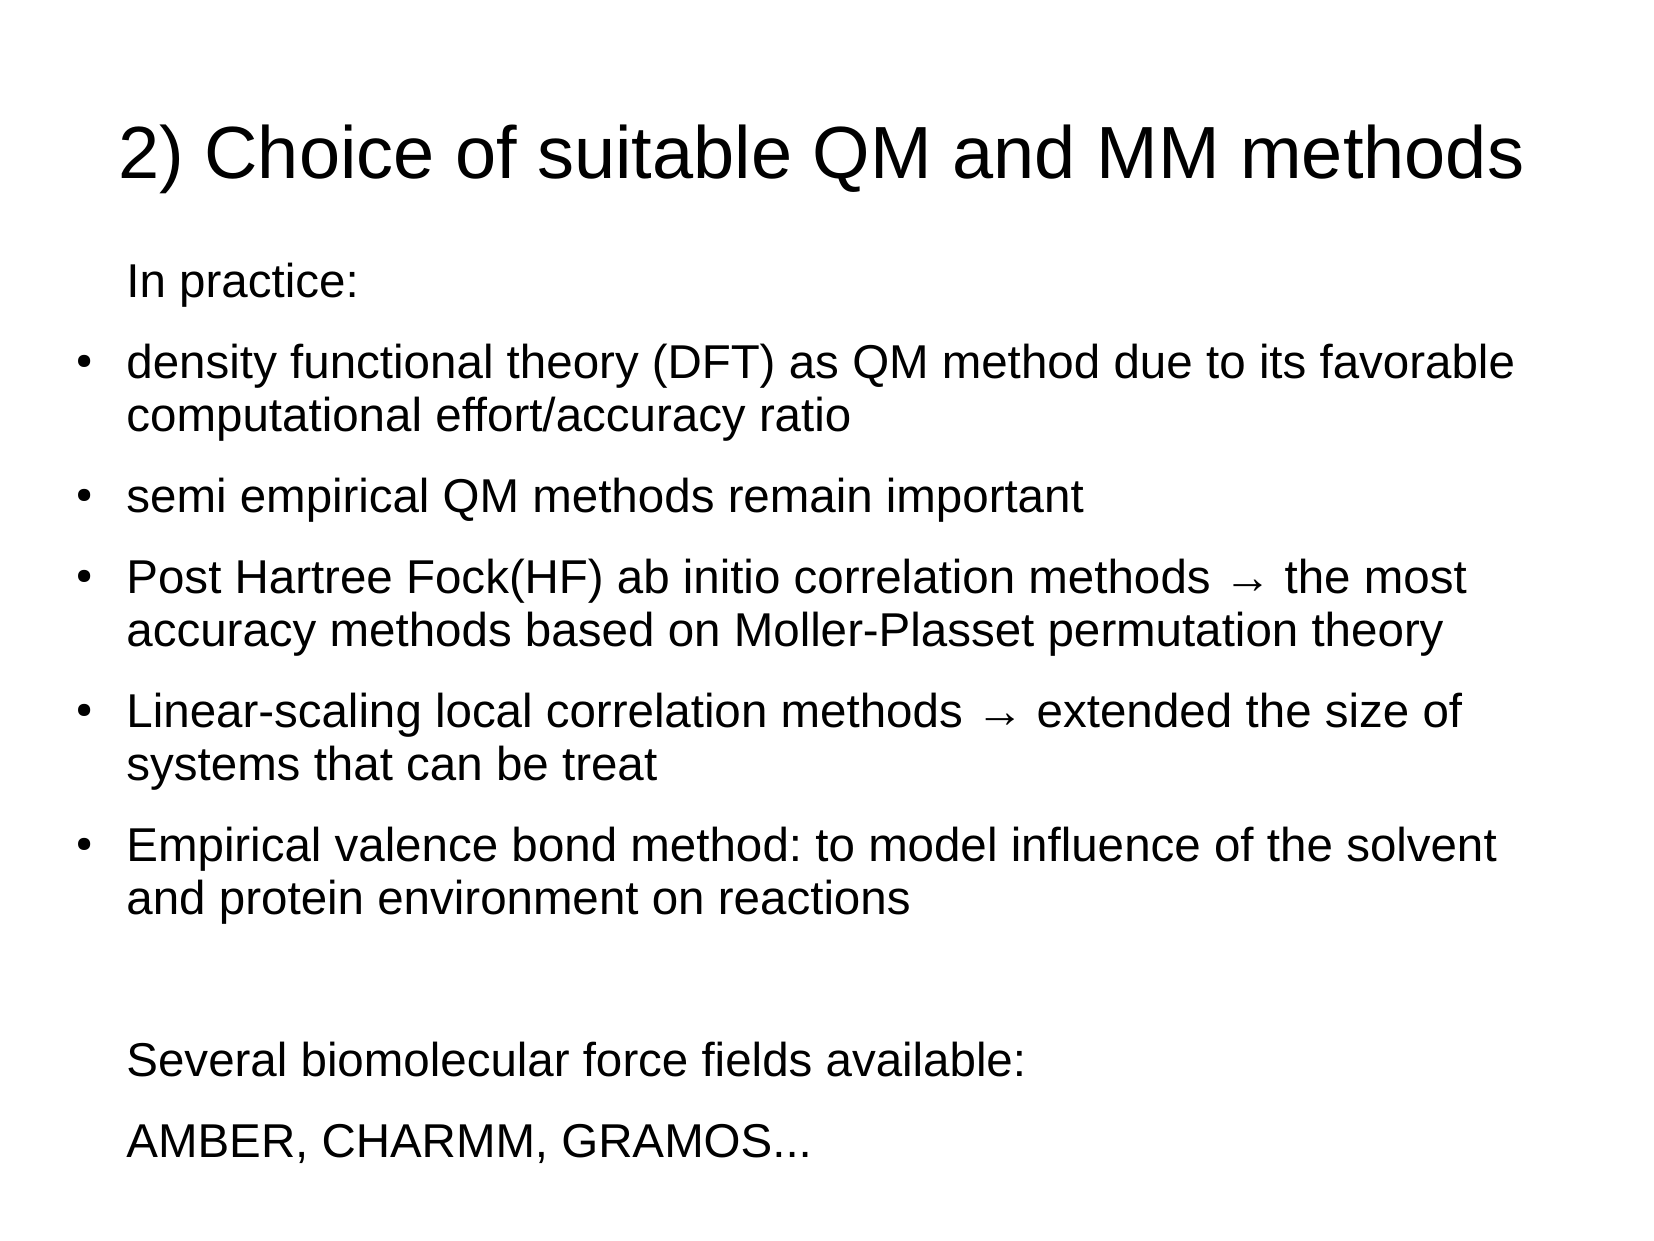

# 2) Choice of suitable QM and MM methods
In practice:
density functional theory (DFT) as QM method due to its favorable computational effort/accuracy ratio
semi empirical QM methods remain important
Post Hartree Fock(HF) ab initio correlation methods → the most accuracy methods based on Moller-Plasset permutation theory
Linear-scaling local correlation methods → extended the size of systems that can be treat
Empirical valence bond method: to model influence of the solvent and protein environment on reactions
Several biomolecular force fields available:
AMBER, CHARMM, GRAMOS...